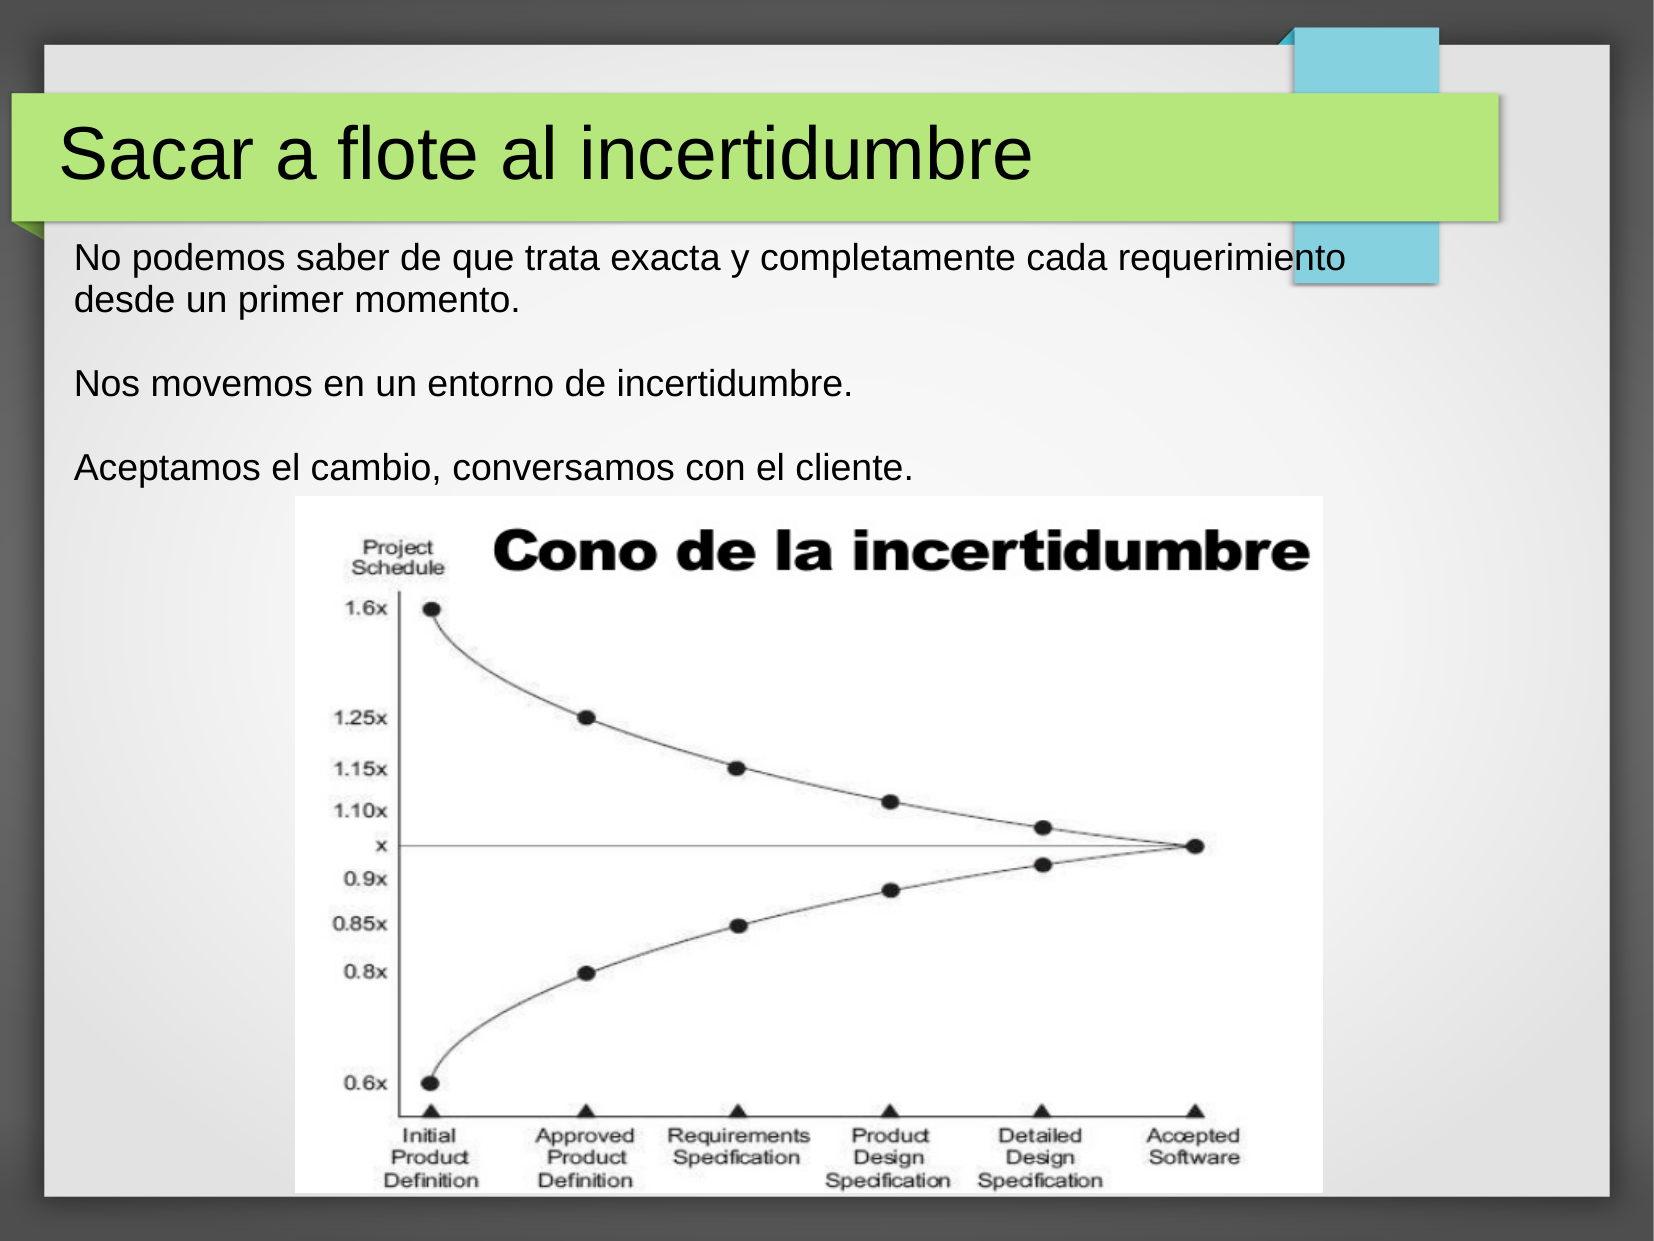

# Sacar a flote al incertidumbre
No podemos saber de que trata exacta y completamente cada requerimiento desde un primer momento.
Nos movemos en un entorno de incertidumbre.
Aceptamos el cambio, conversamos con el cliente.